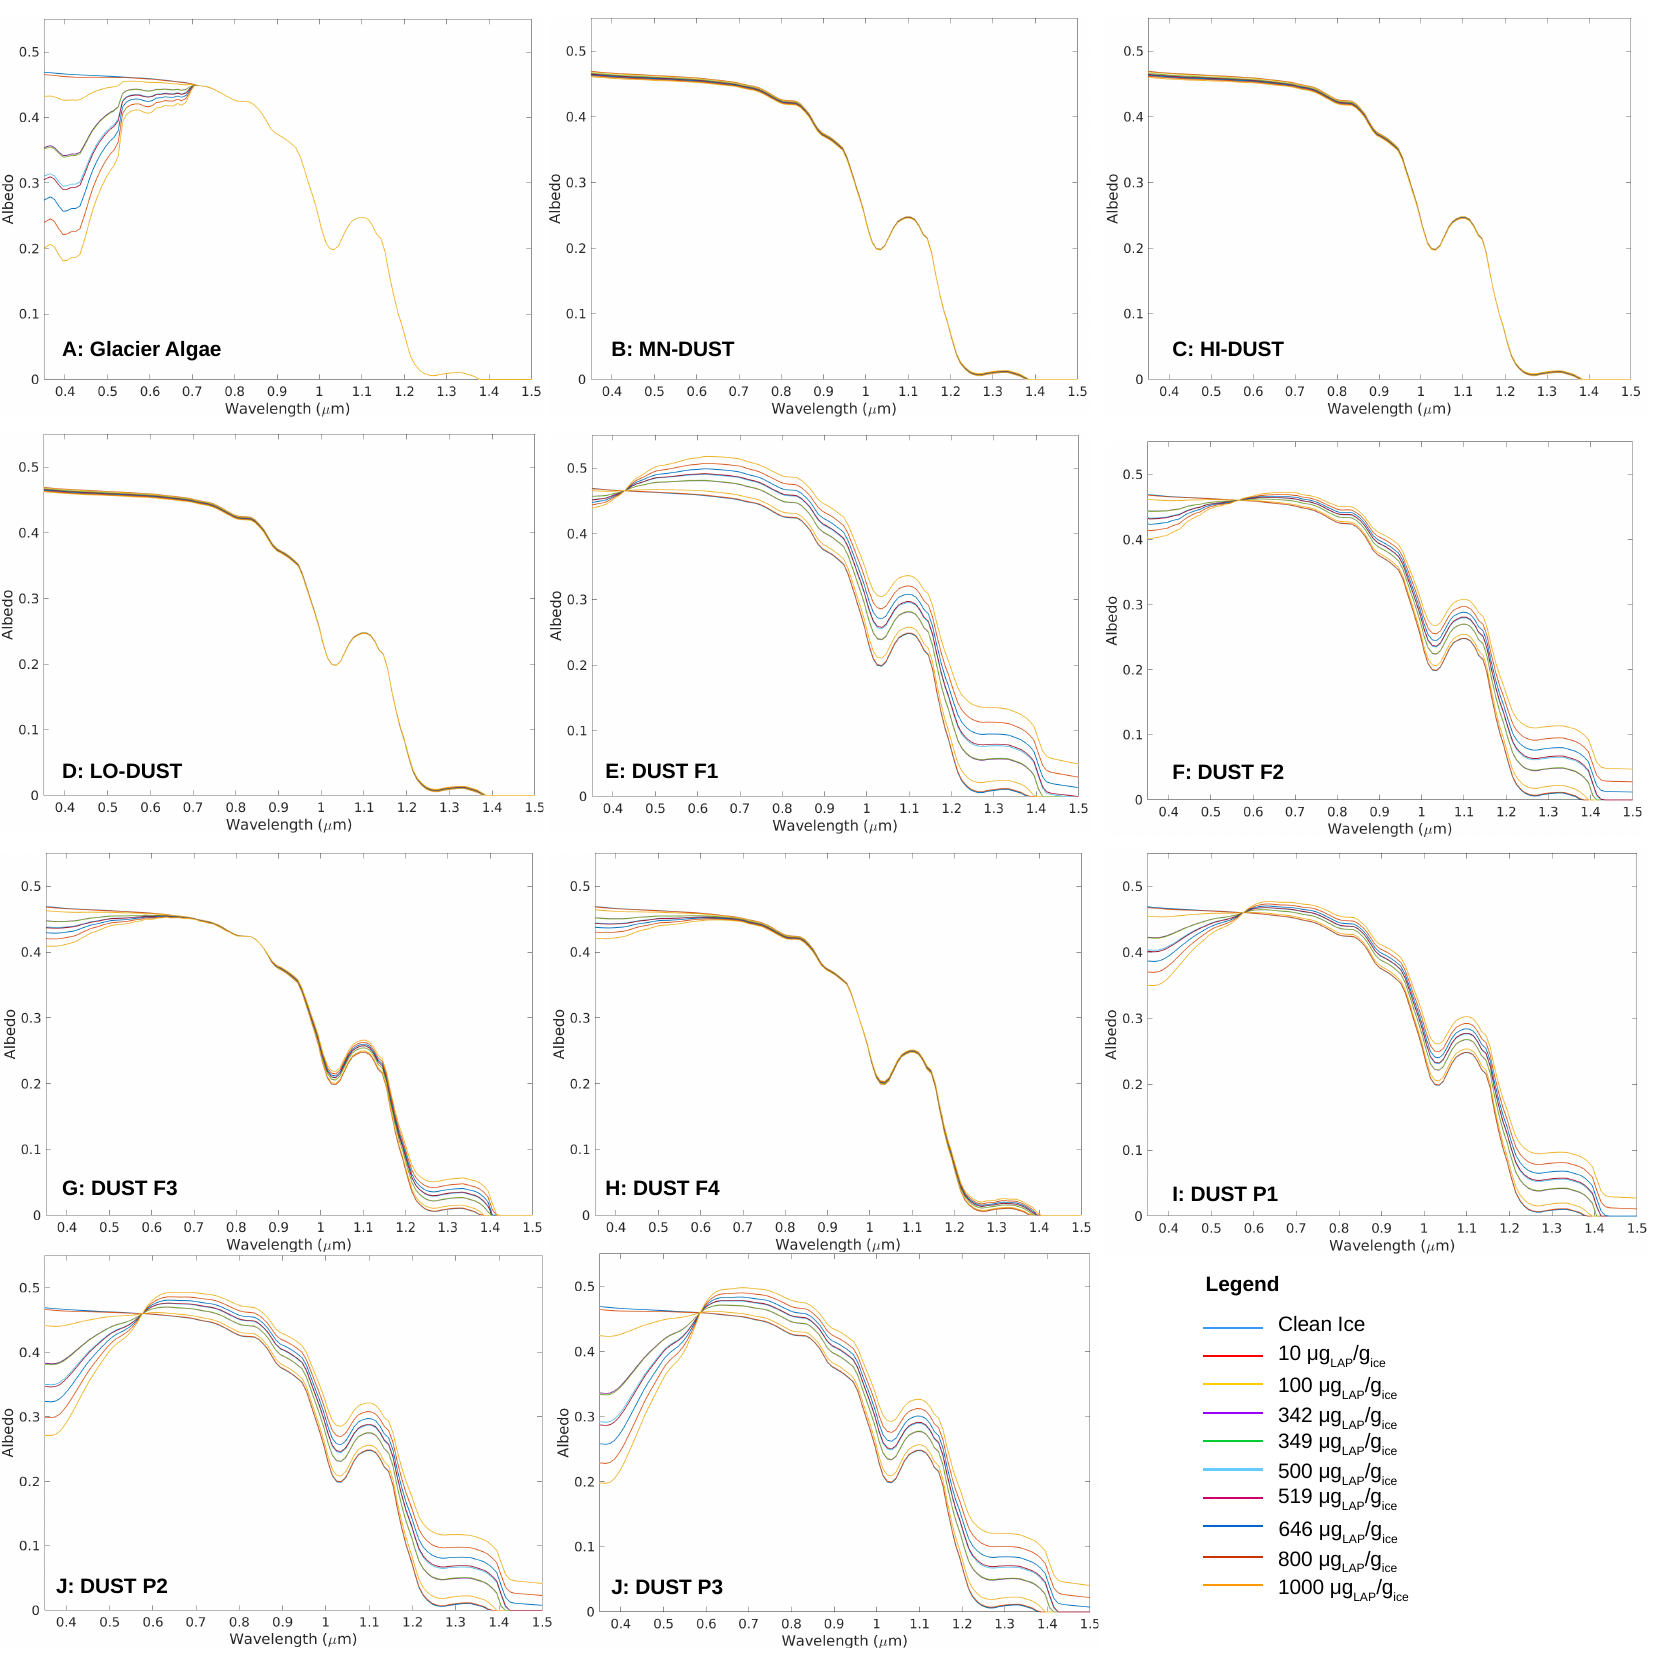

A: Glacier Algae
B: MN-DUST
C: HI-DUST
D: LO-DUST
E: DUST F1
F: DUST F2
G: DUST F3
H: DUST F4
I: DUST P1
Legend
Clean Ice
10 μgLAP/gice
100 μgLAP/gice
342 μgLAP/gice
349 μgLAP/gice
500 μgLAP/gice
519 μgLAP/gice
646 μgLAP/gice
800 μgLAP/gice
J: DUST P2
J: DUST P3
1000 μgLAP/gice